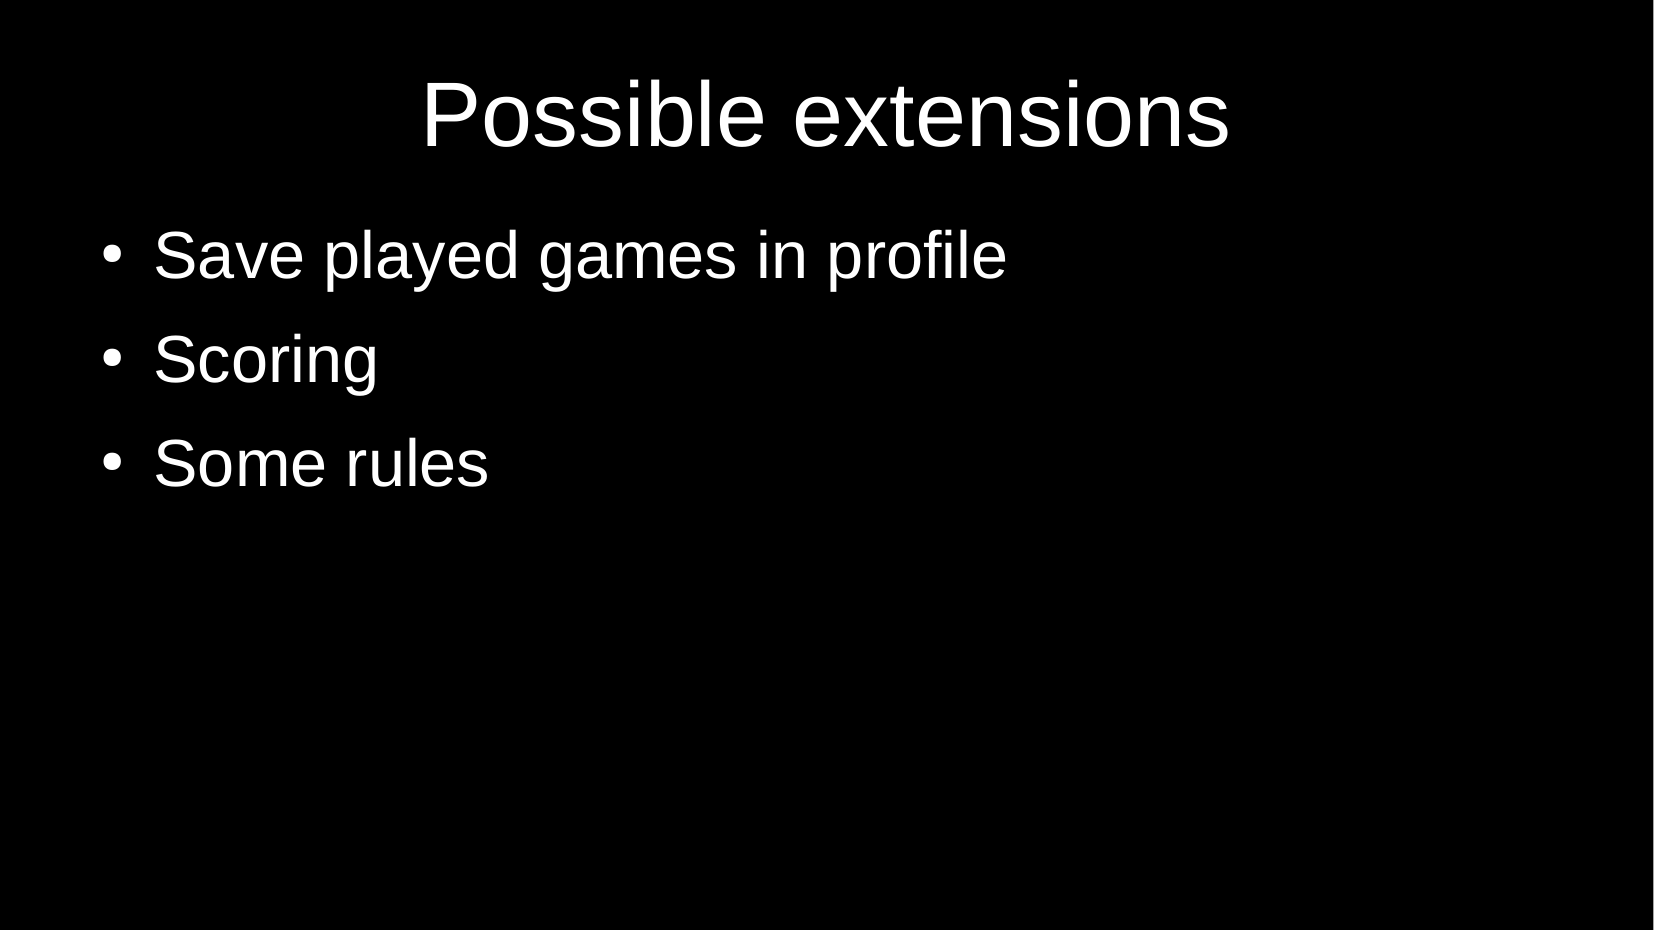

# Possible extensions
Save played games in profile
Scoring
Some rules